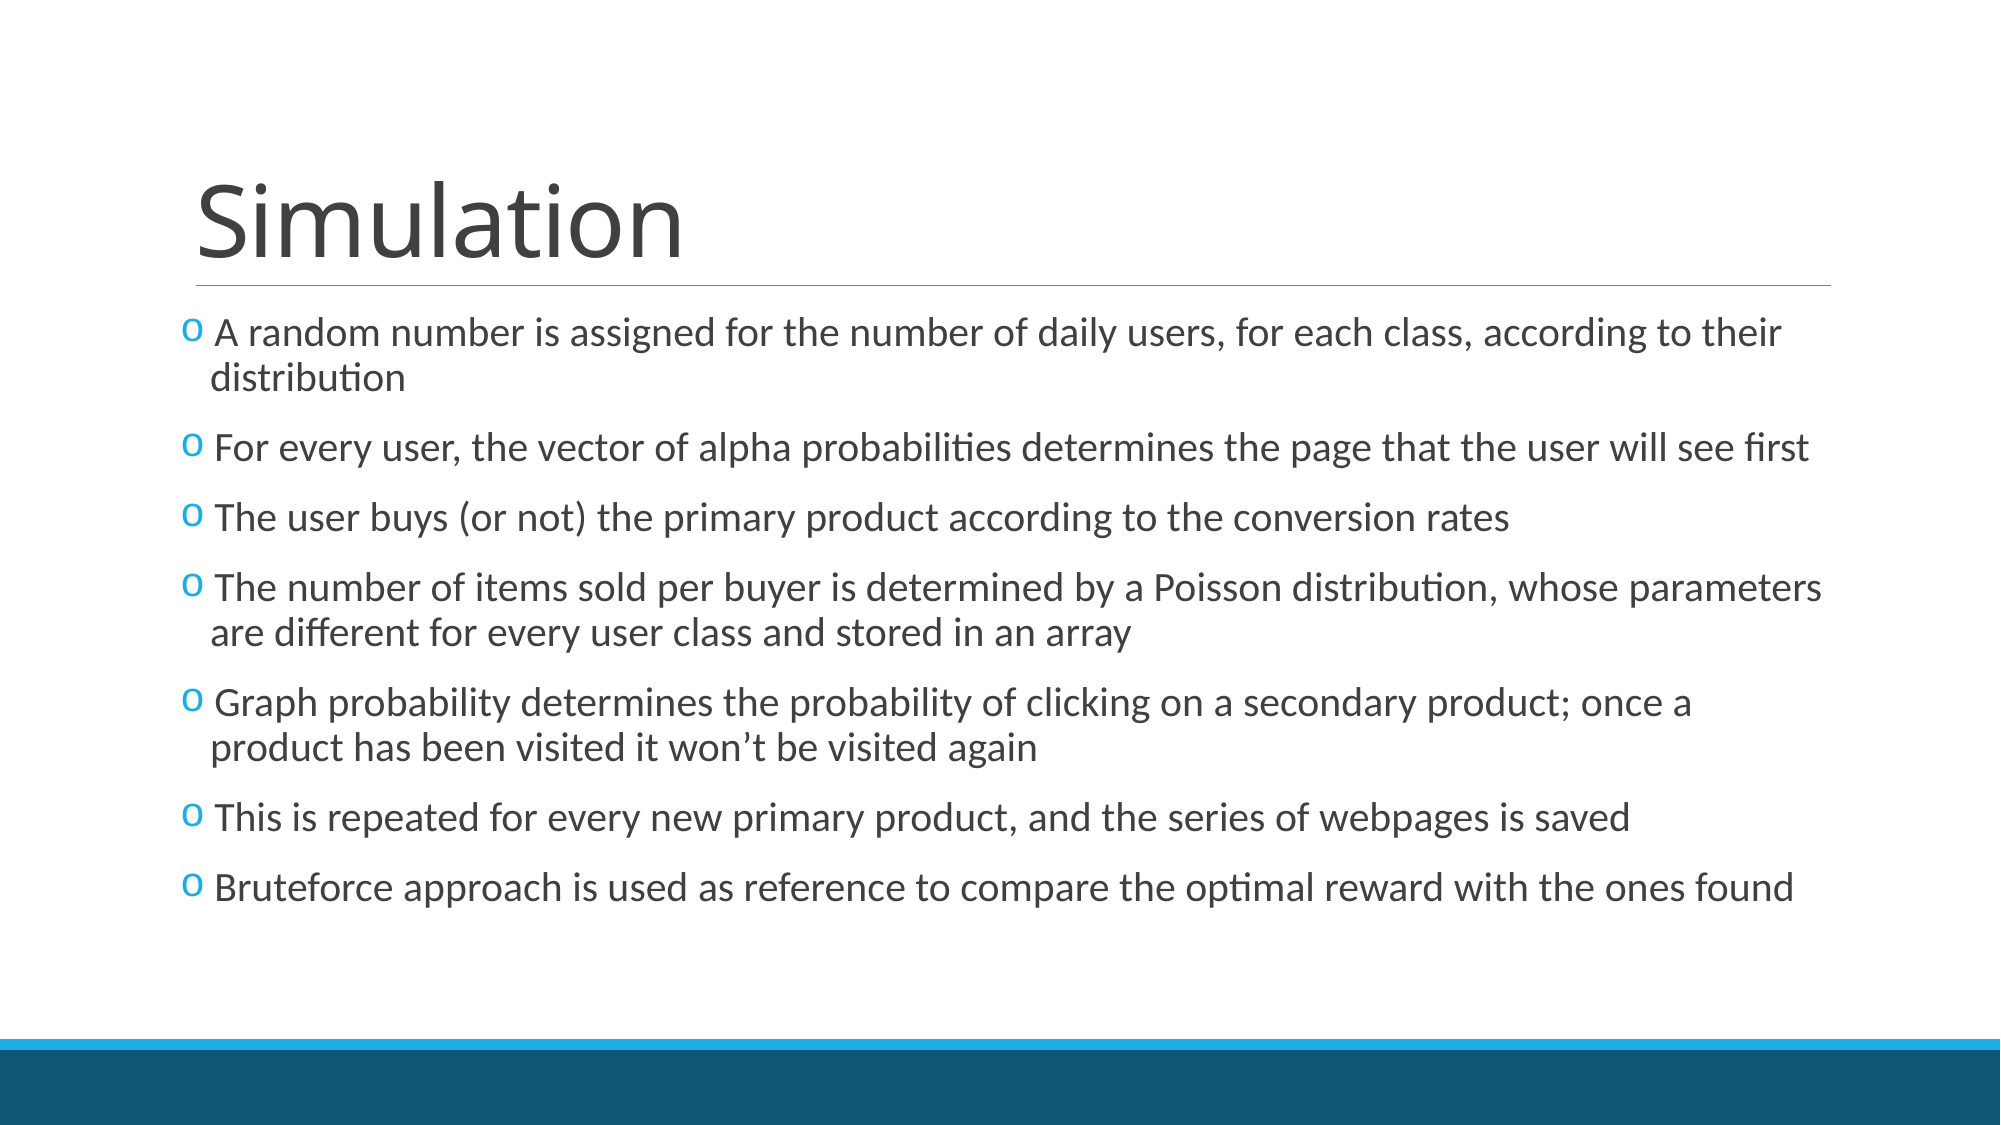

# Simulation
 A random number is assigned for the number of daily users, for each class, according to their distribution
 For every user, the vector of alpha probabilities determines the page that the user will see first
 The user buys (or not) the primary product according to the conversion rates
 The number of items sold per buyer is determined by a Poisson distribution, whose parameters are different for every user class and stored in an array
 Graph probability determines the probability of clicking on a secondary product; once a product has been visited it won’t be visited again
 This is repeated for every new primary product, and the series of webpages is saved
 Bruteforce approach is used as reference to compare the optimal reward with the ones found